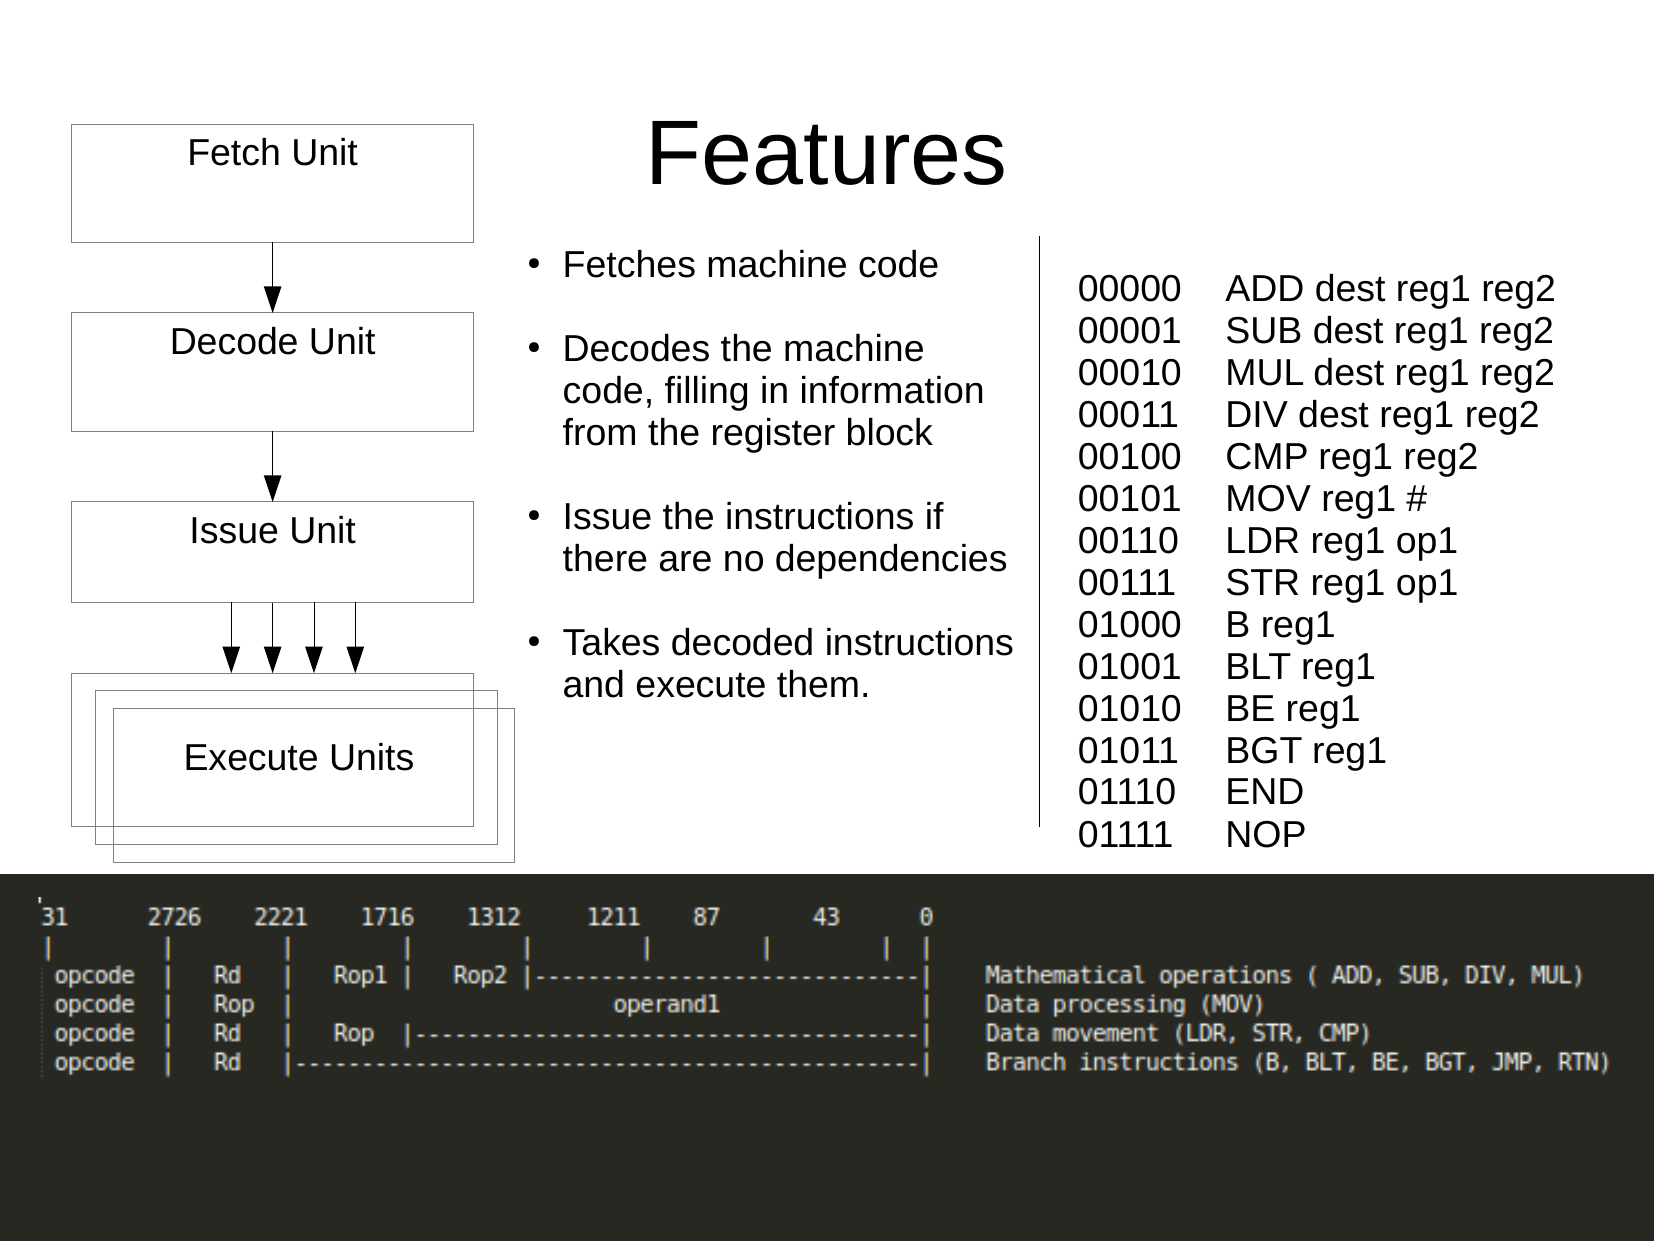

# Features
Fetch Unit
Fetches machine code
Decodes the machine
code, filling in information
from the register block
Issue the instructions if
there are no dependencies
Takes decoded instructions
and execute them.
00000	ADD dest reg1 reg2
00001	SUB dest reg1 reg2
00010	MUL dest reg1 reg2
00011	DIV dest reg1 reg2
00100	CMP reg1 reg2
00101	MOV reg1 #
00110	LDR reg1 op1
00111	STR reg1 op1
01000	B reg1
01001	BLT reg1
01010	BE reg1
01011	BGT reg1
01110	END
01111	NOP
Decode Unit
Issue Unit
Execute Units